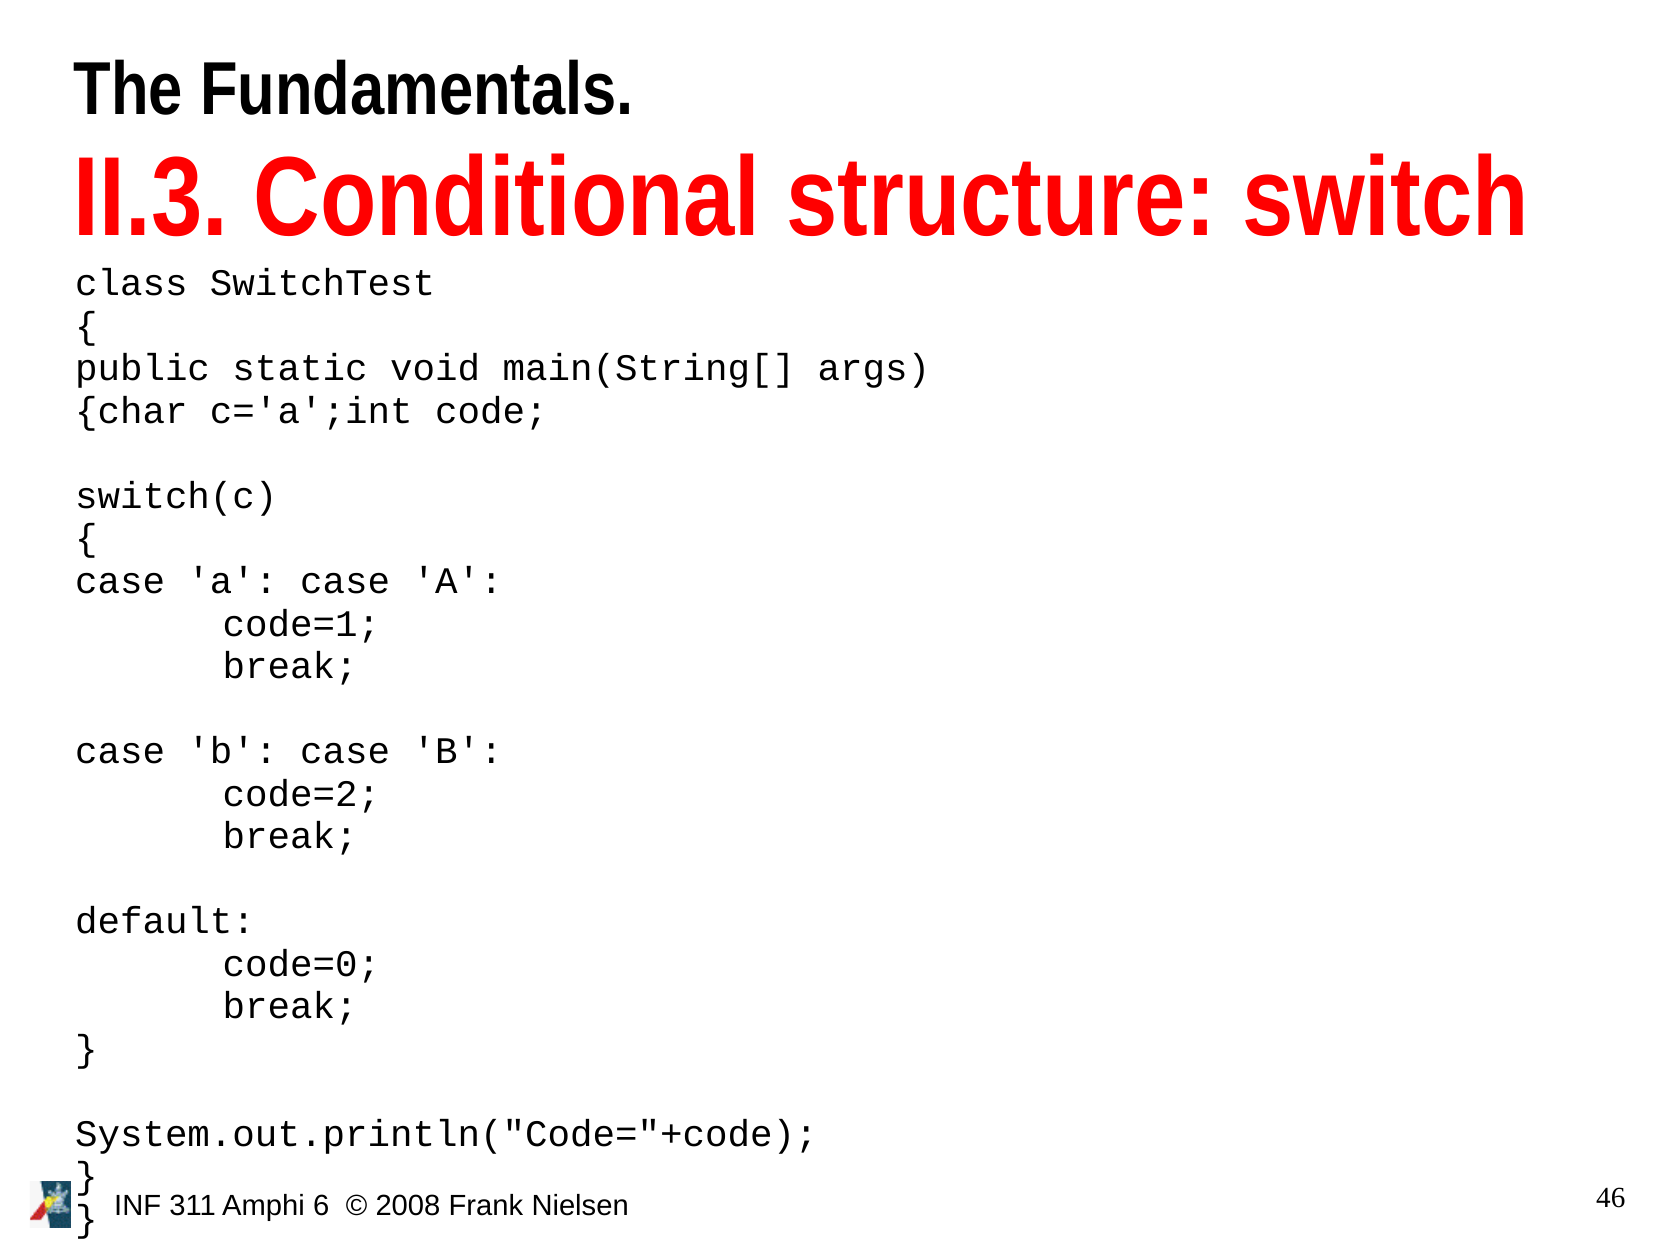

The Fundamentals.
II.3. Conditional structure: switch
class SwitchTest
{
public static void main(String[] args)
{char c='a';int code;
switch(c)
{
case 'a': case 'A':
		code=1;
		break;
case 'b': case 'B':
		code=2;
		break;
default:
		code=0;
		break;
}
System.out.println("Code="+code);
}
}